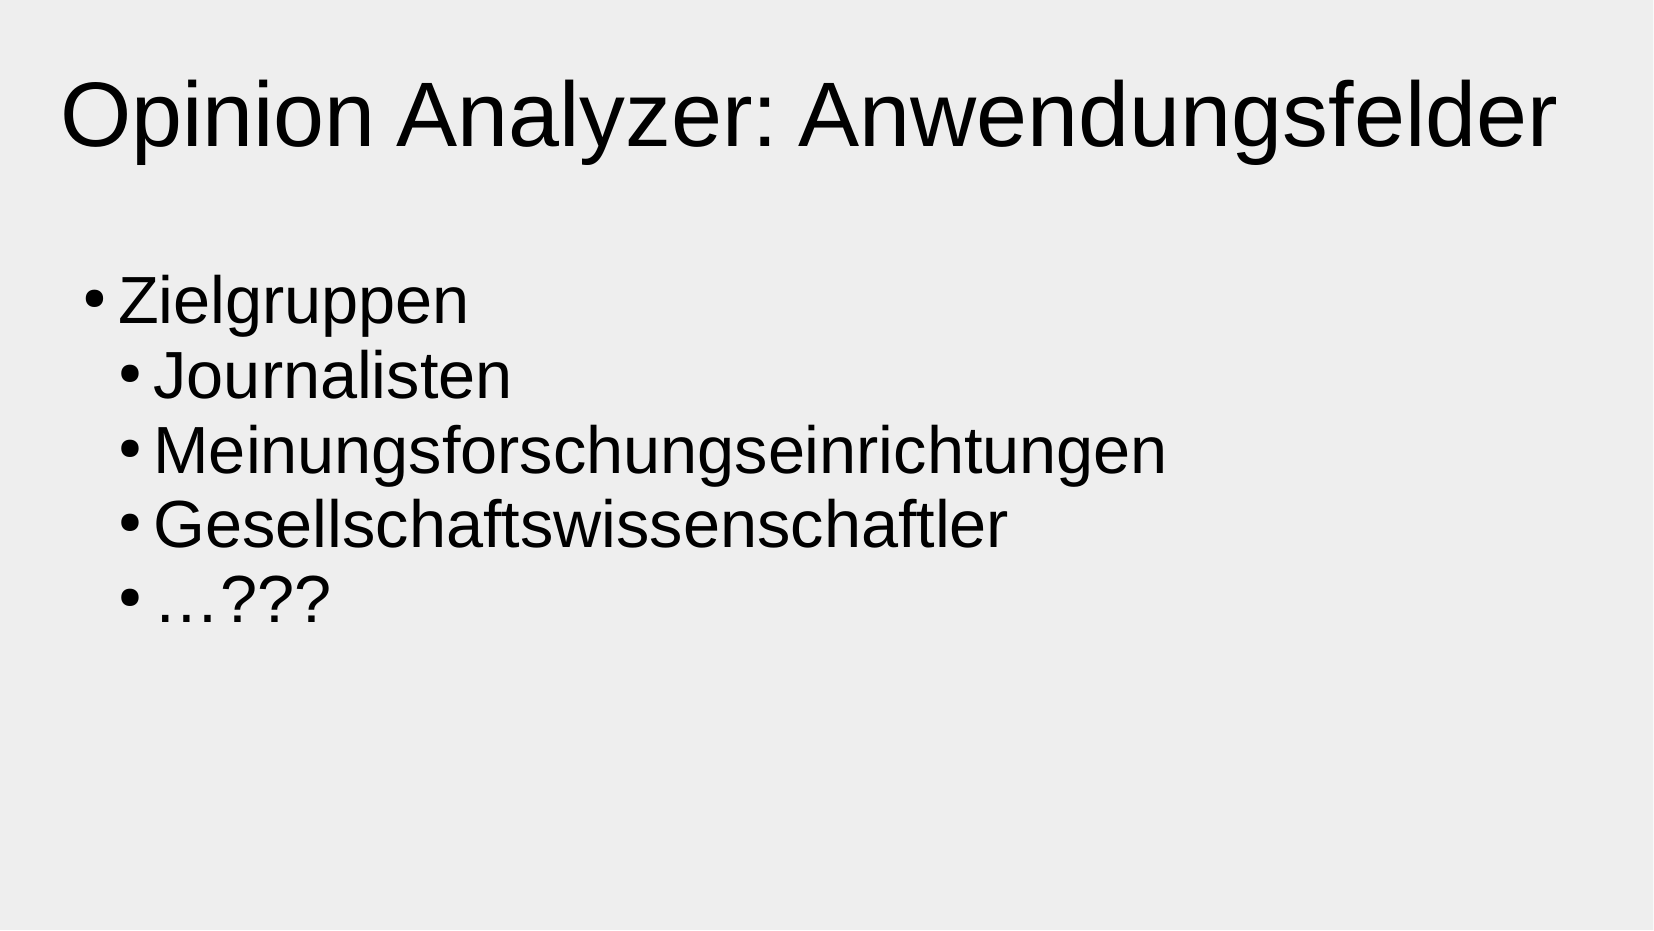

# Opinion Analyzer: Anwendungsfelder
Zielgruppen
Journalisten
Meinungsforschungseinrichtungen
Gesellschaftswissenschaftler
…???